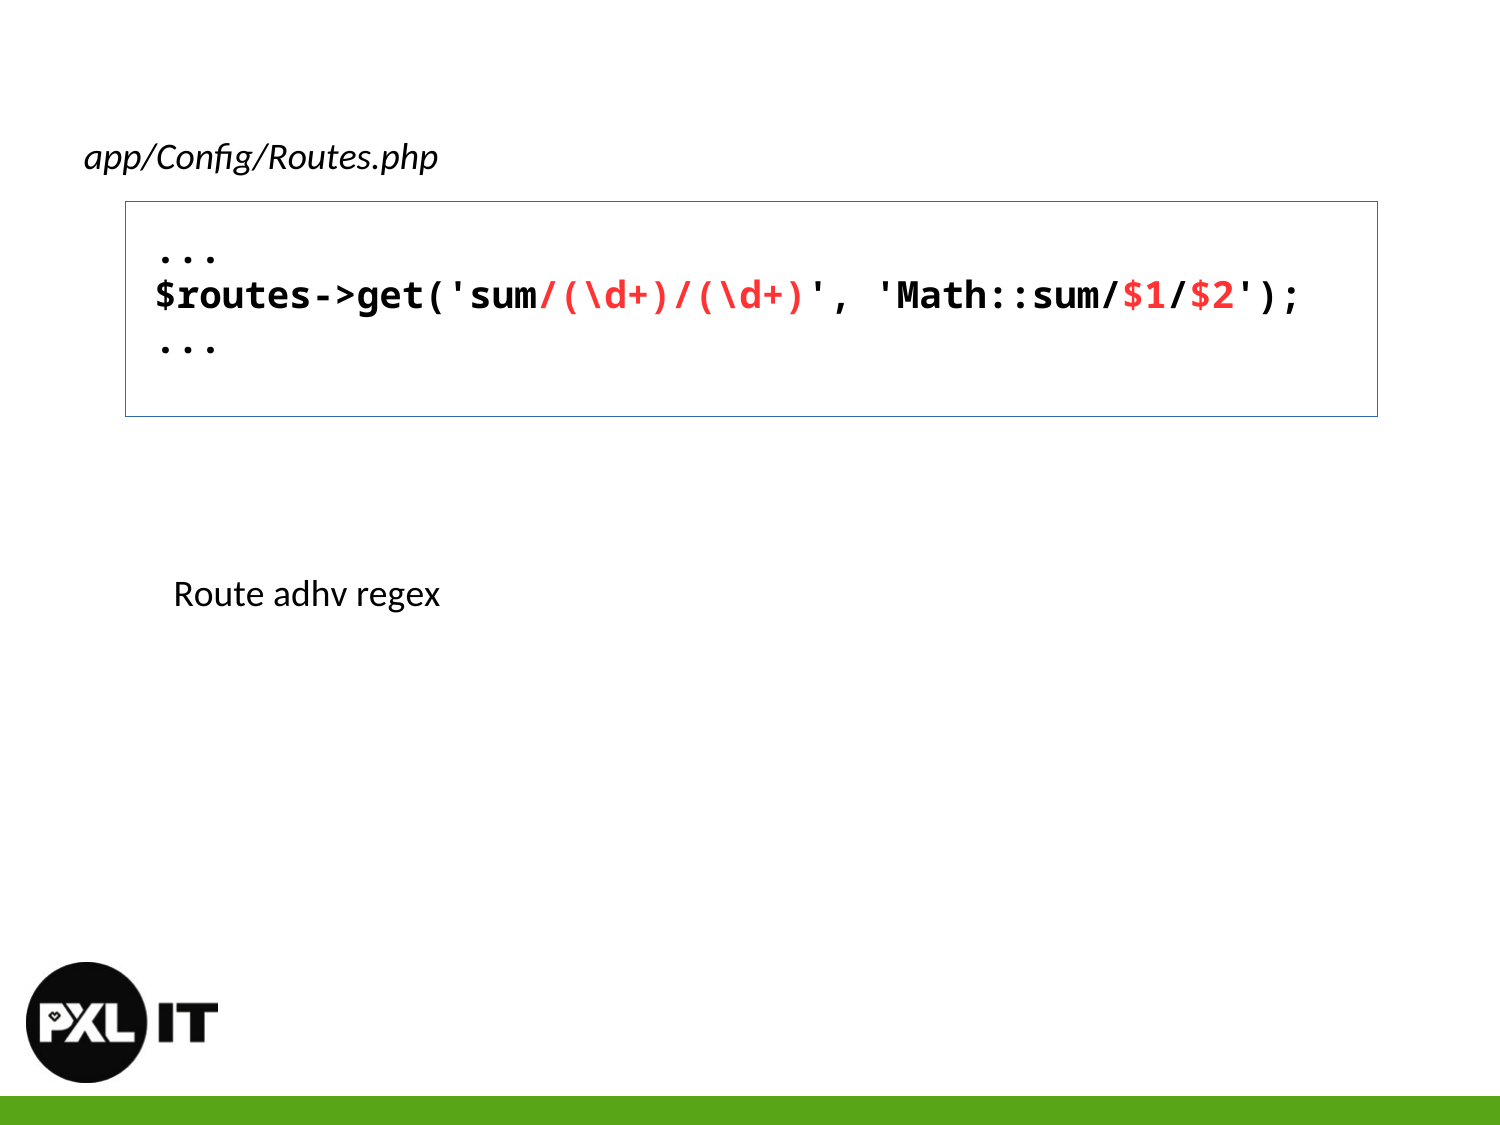

app/Config/Routes.php
...
$routes->get('sum/(\d+)/(\d+)', 'Math::sum/$1/$2');
...
Route adhv regex